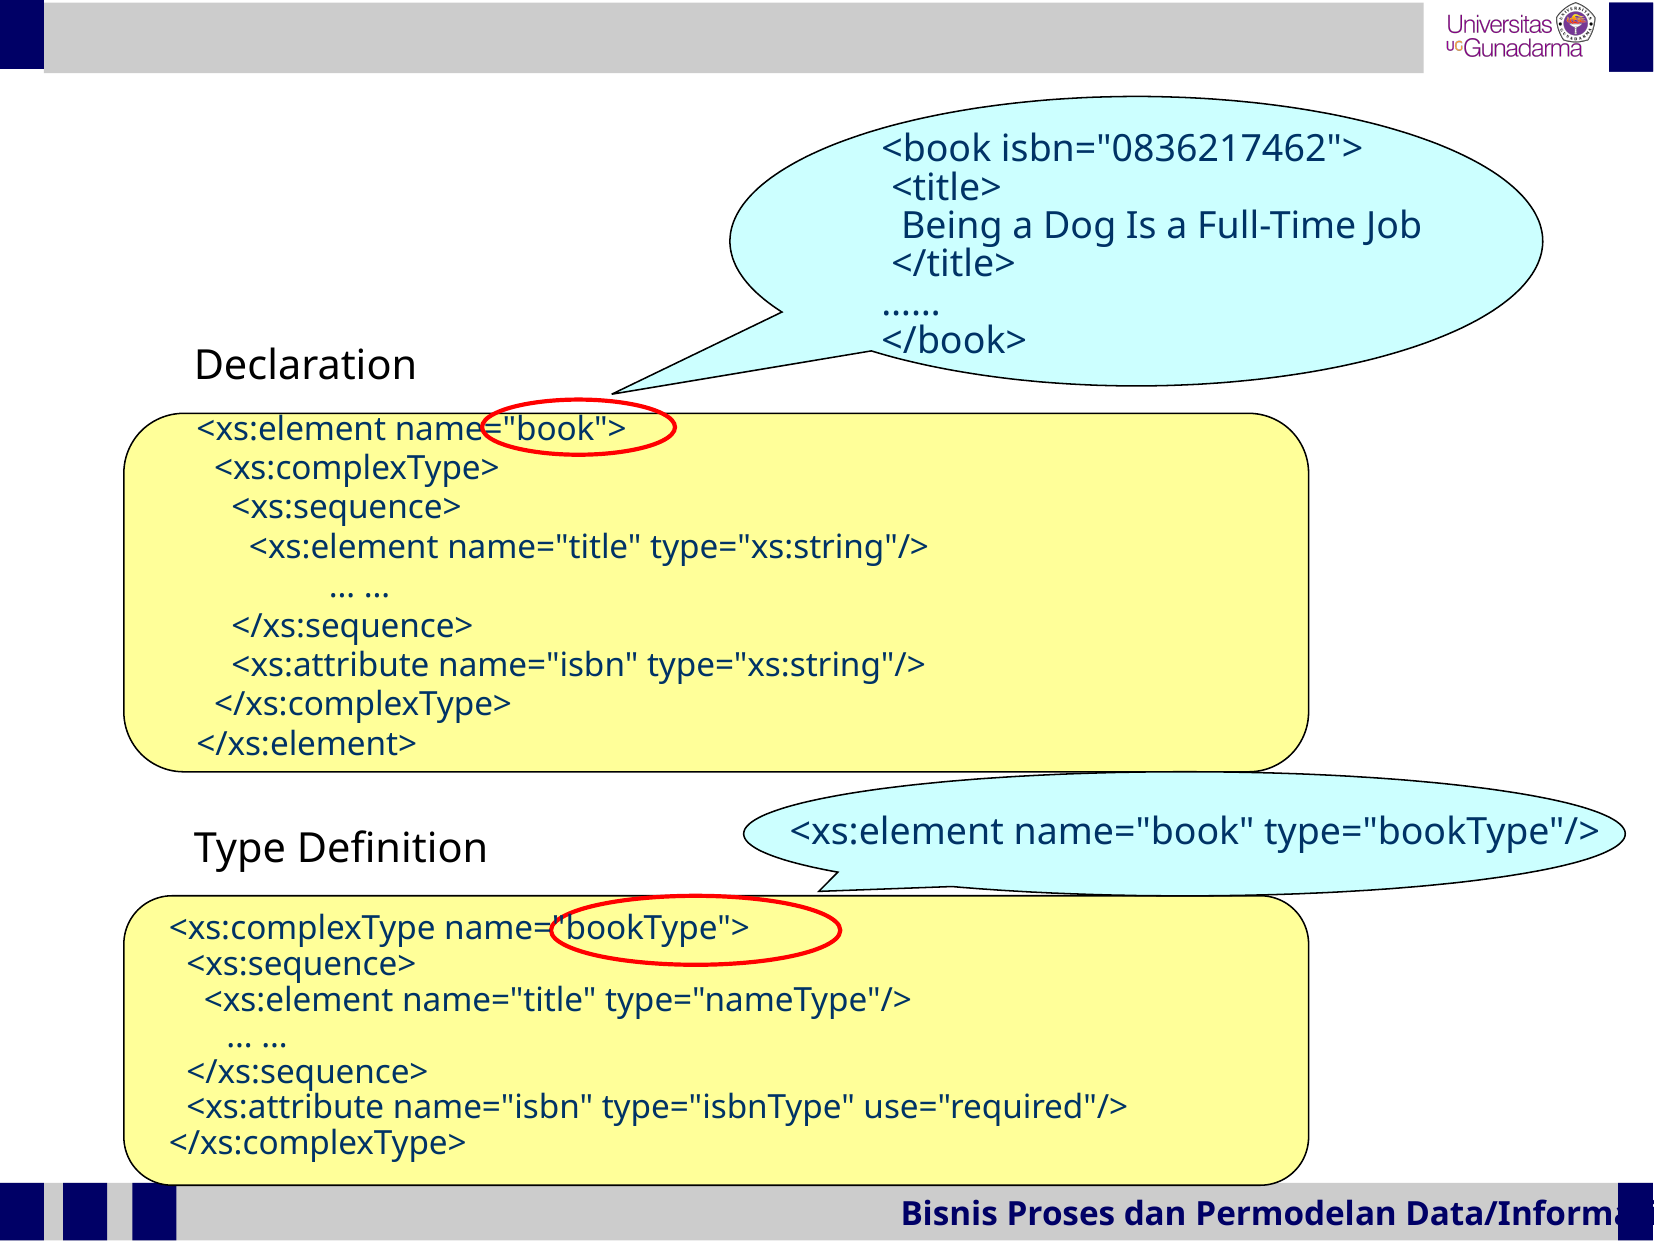

# Examples
<book isbn="0836217462">
 <title>
 Being a Dog Is a Full-Time Job
 </title>
……
</book>
Declaration
 <xs:element name="book">
 <xs:complexType>
 <xs:sequence>
 <xs:element name="title" type="xs:string"/>
… …
 </xs:sequence>
 <xs:attribute name="isbn" type="xs:string"/>
 </xs:complexType>
 </xs:element>
<xs:element name="book" type="bookType"/>
Type Definition
 <xs:complexType name="bookType">
 <xs:sequence>
 <xs:element name="title" type="nameType"/>
… …
 </xs:sequence>
 <xs:attribute name="isbn" type="isbnType" use="required"/>
 </xs:complexType>